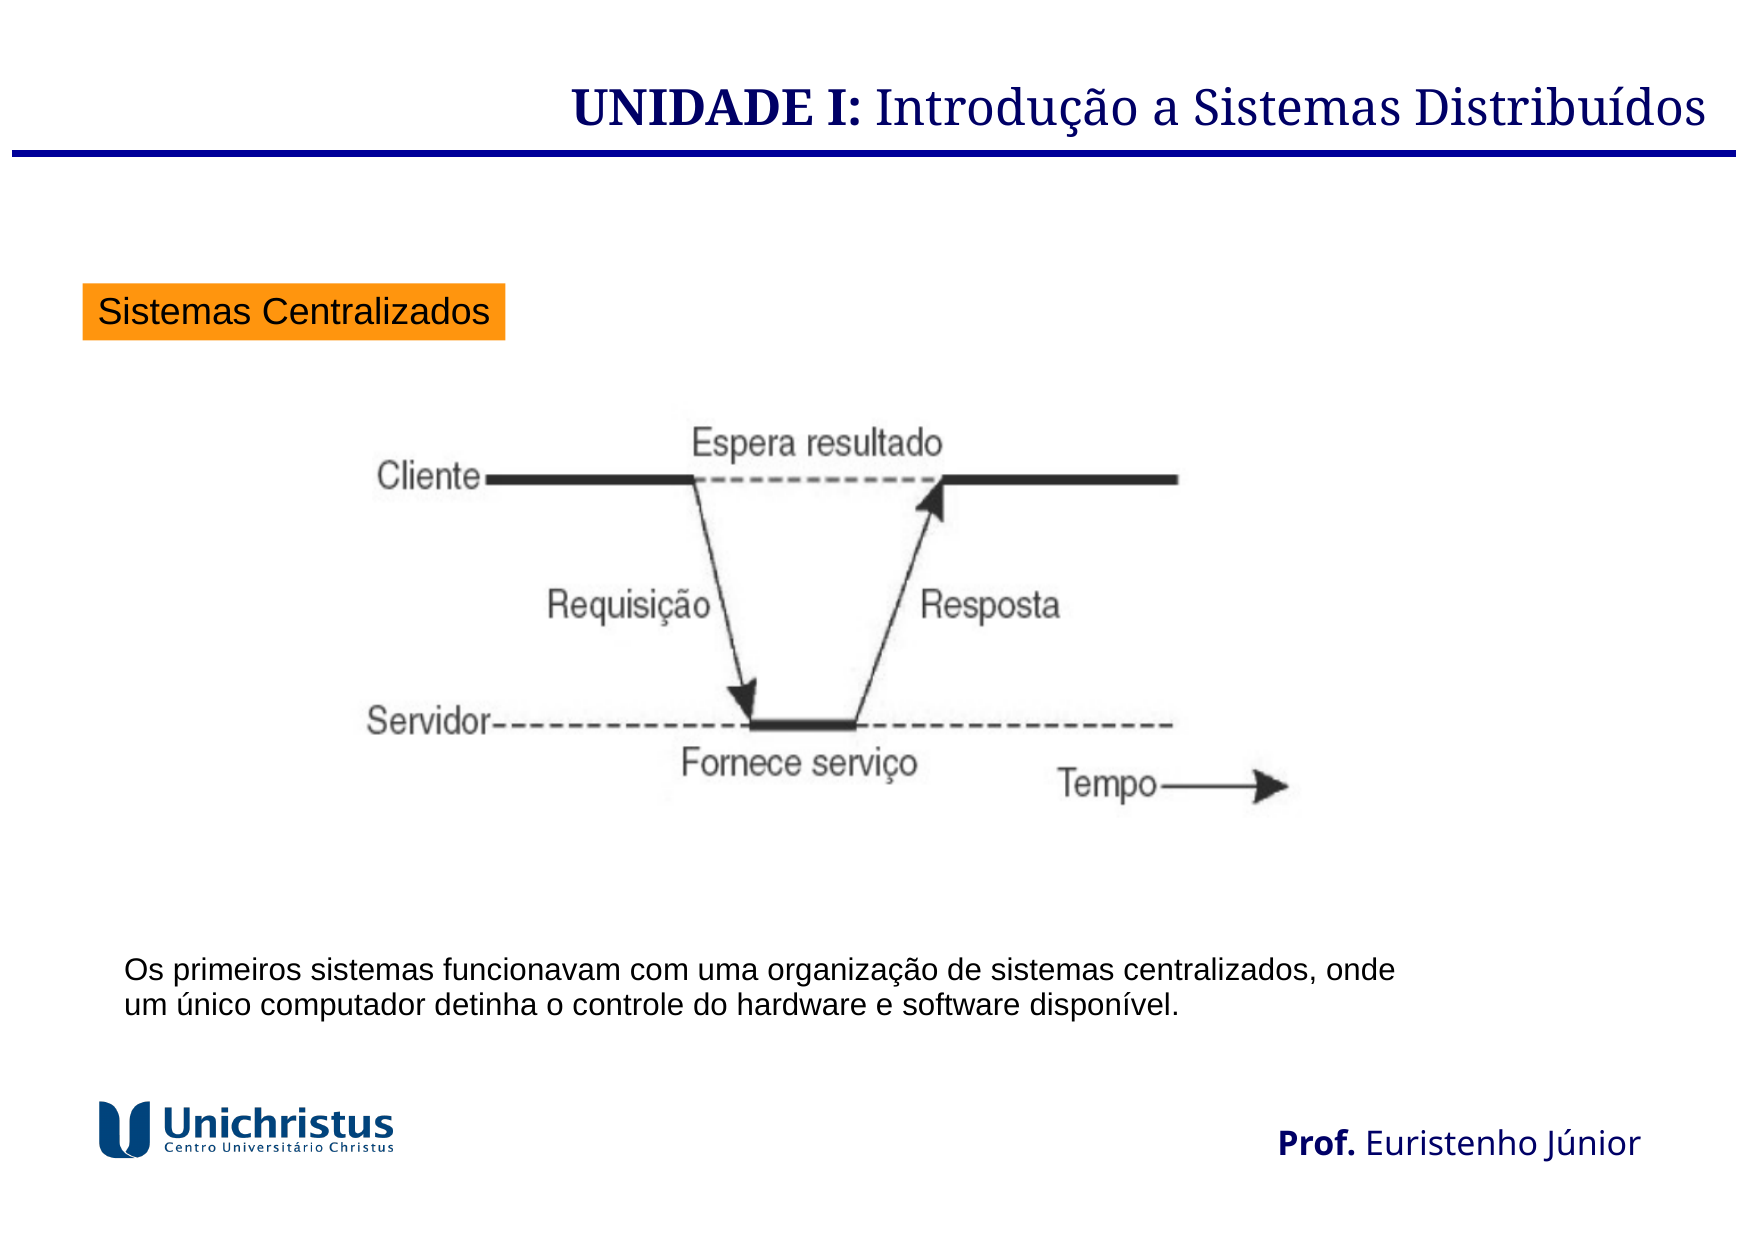

UNIDADE I: Introdução a Sistemas Distribuídos
Sistemas Centralizados
Os primeiros sistemas funcionavam com uma organização de sistemas centralizados, onde
um único computador detinha o controle do hardware e software disponível.
Prof. Euristenho Júnior